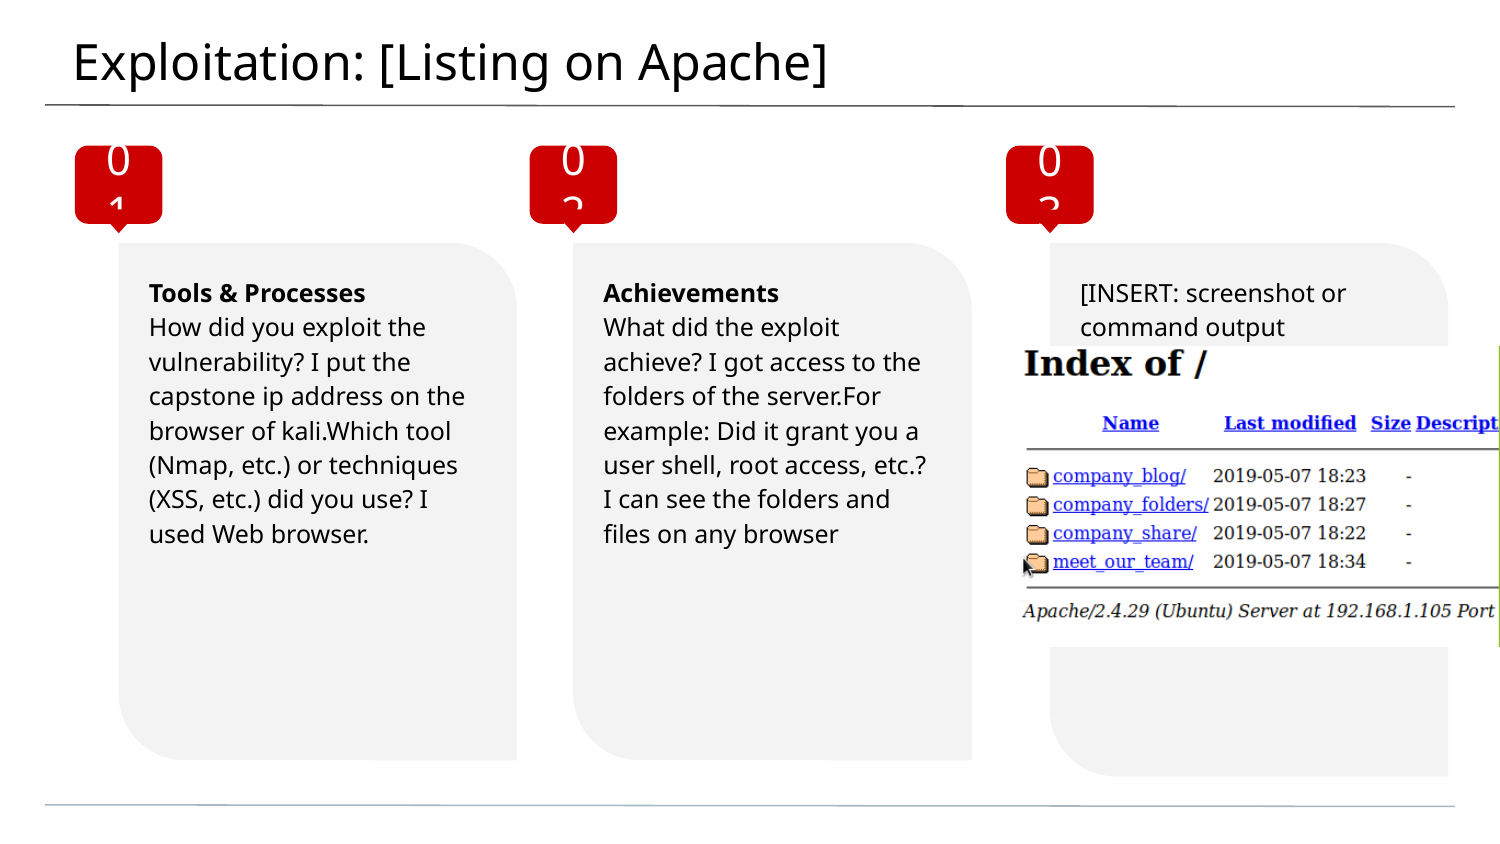

# Exploitation: [Listing on Apache]
01
02
03
Tools & Processes
How did you exploit the vulnerability? I put the capstone ip address on the browser of kali.Which tool (Nmap, etc.) or techniques (XSS, etc.) did you use? I used Web browser.
Achievements
What did the exploit achieve? I got access to the folders of the server.For example: Did it grant you a user shell, root access, etc.? I can see the folders and files on any browser
[INSERT: screenshot or command output illustrating the exploit.]